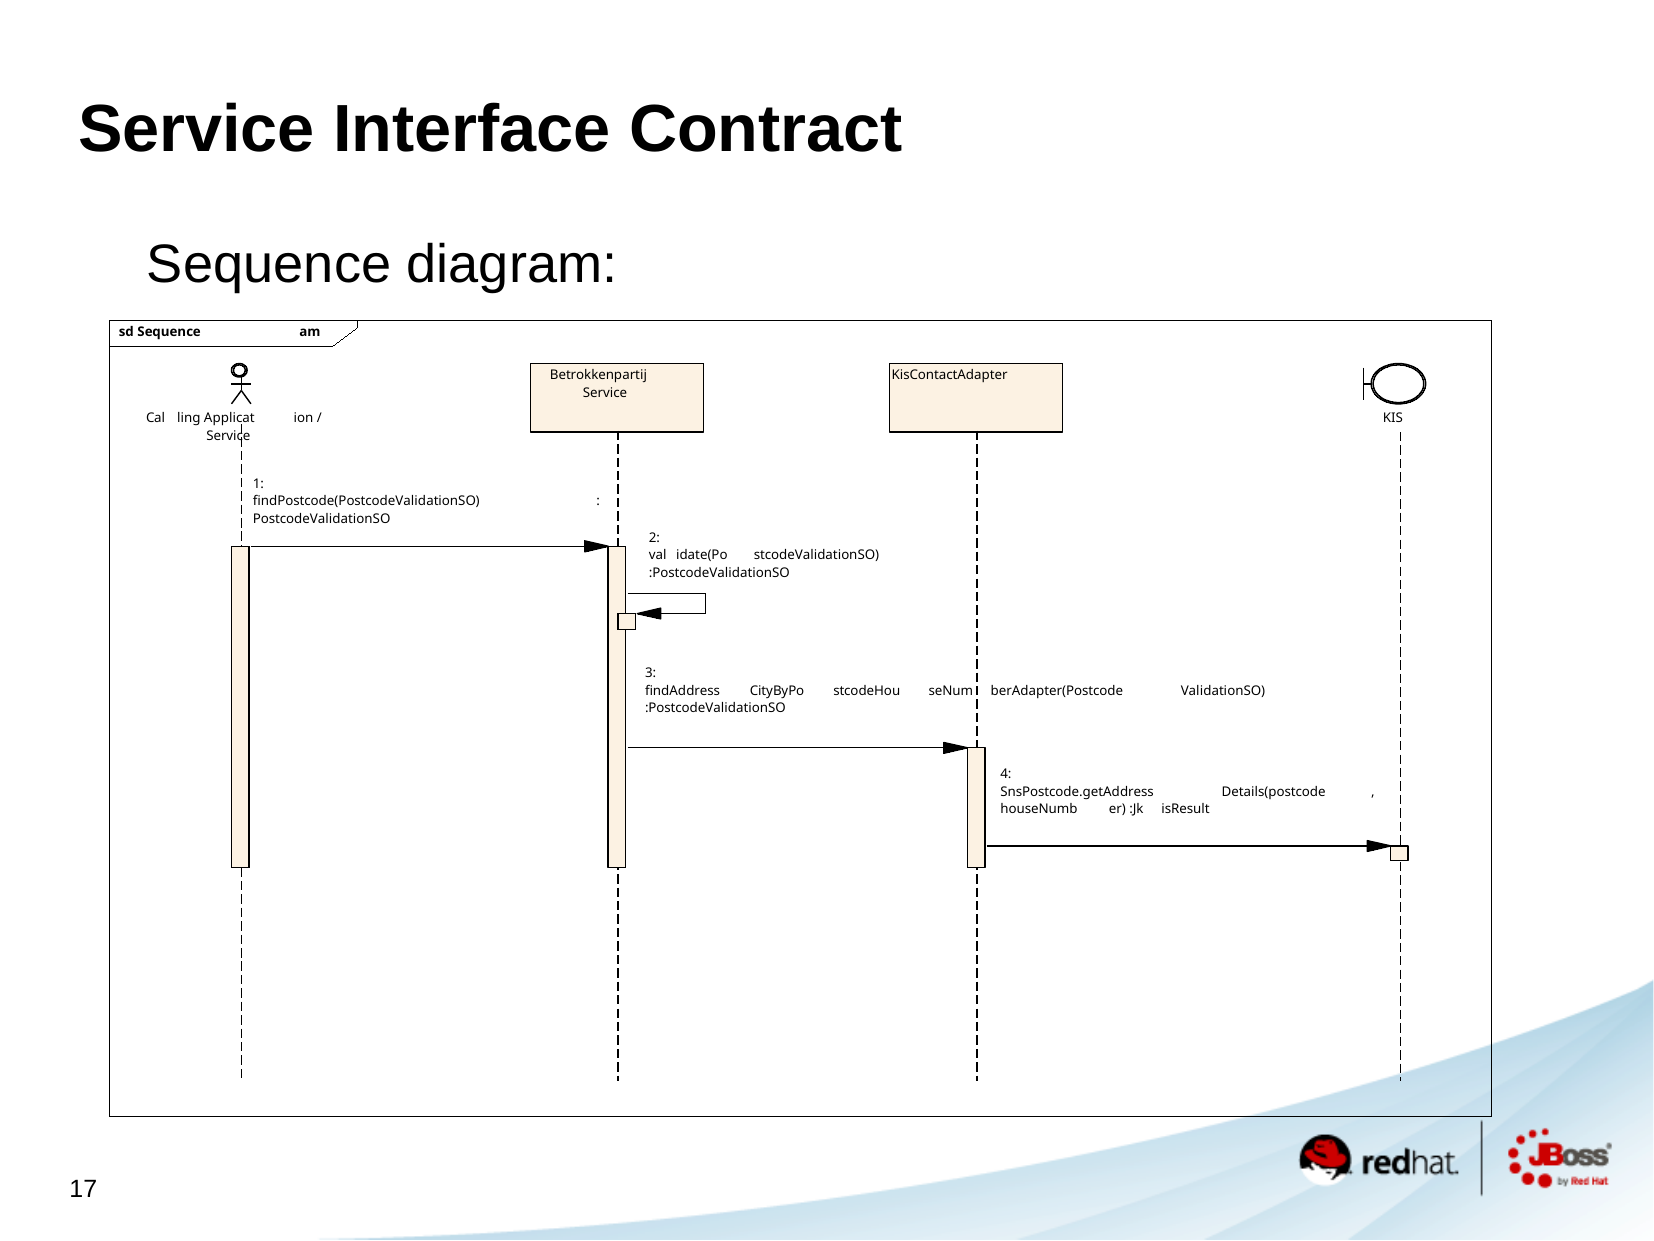

# Service Interface Contract
Sequence diagram:
sd Sequence
am
Betrokkenpartij
KisContactAdapter
Service
Cal
ling Applicat
ion /
KIS
Service
1:
findPostcode(PostcodeValidationSO)
:
PostcodeValidationSO
2:
val
idate(Po
stcodeValidationSO)
:PostcodeValidationSO
3:
findAddress
CityByPo
stcodeHou
seNum
berAdapter(Postcode
ValidationSO)
:PostcodeValidationSO
4:
SnsPostcode.getAddress
Details(postcode
,
houseNumb
er) :Jk
isResult